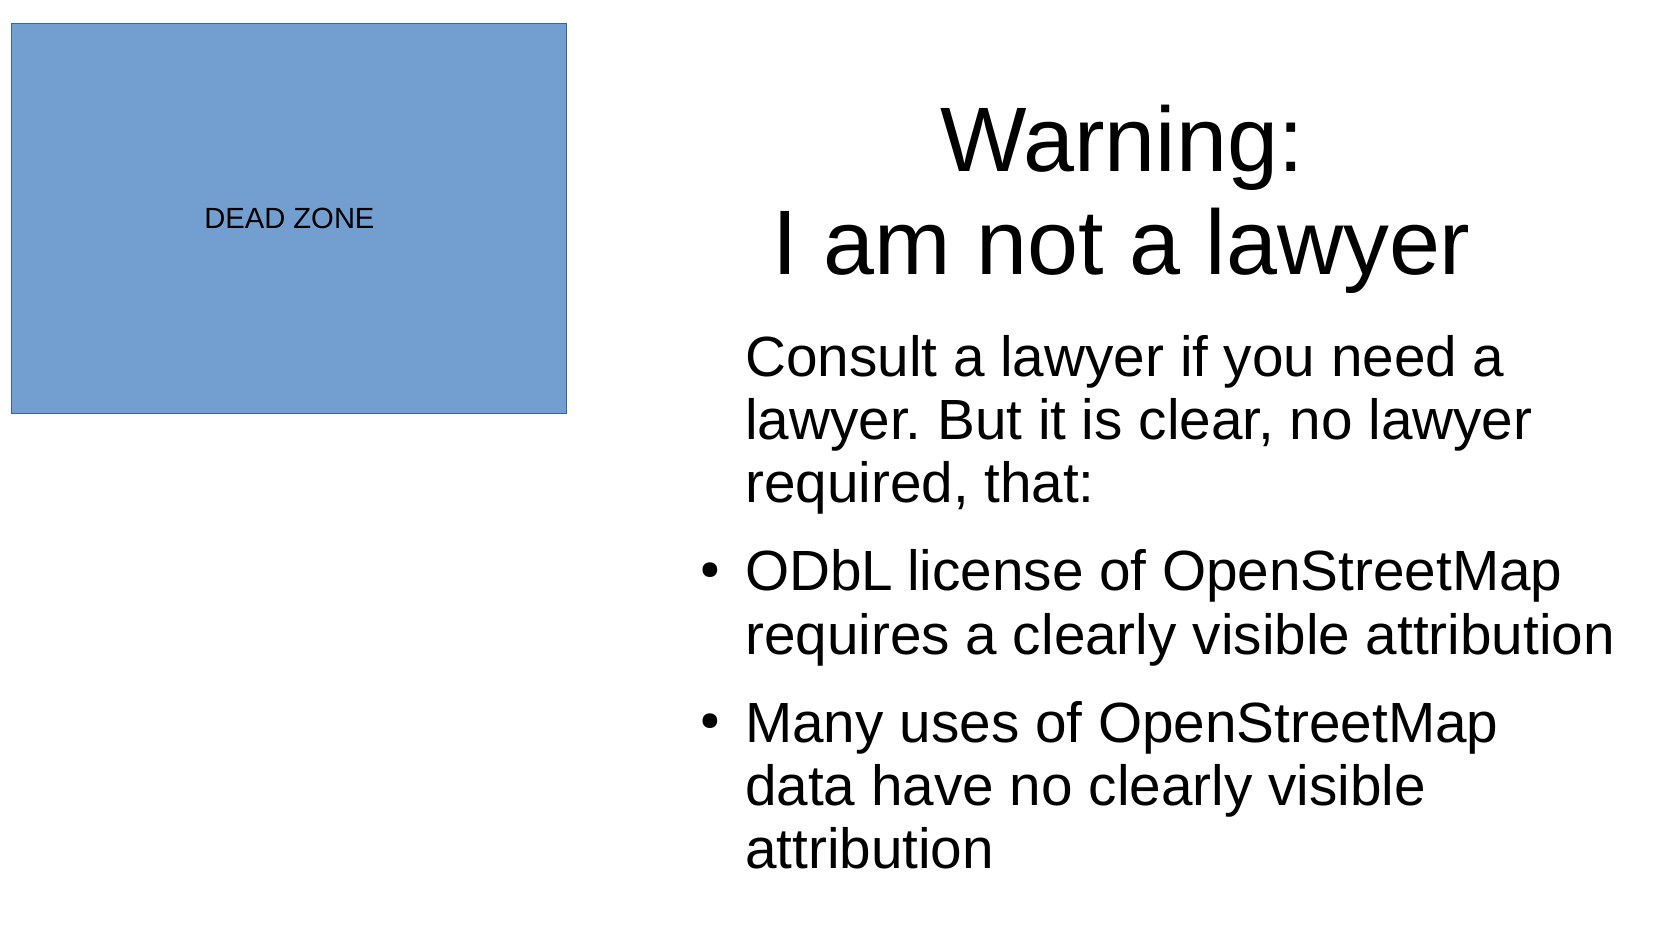

# Warning: I am not a lawyer
Consult a lawyer if you need a lawyer. But it is clear, no lawyer required, that:
ODbL license of OpenStreetMap requires a clearly visible attribution
Many uses of OpenStreetMap data have no clearly visible attribution